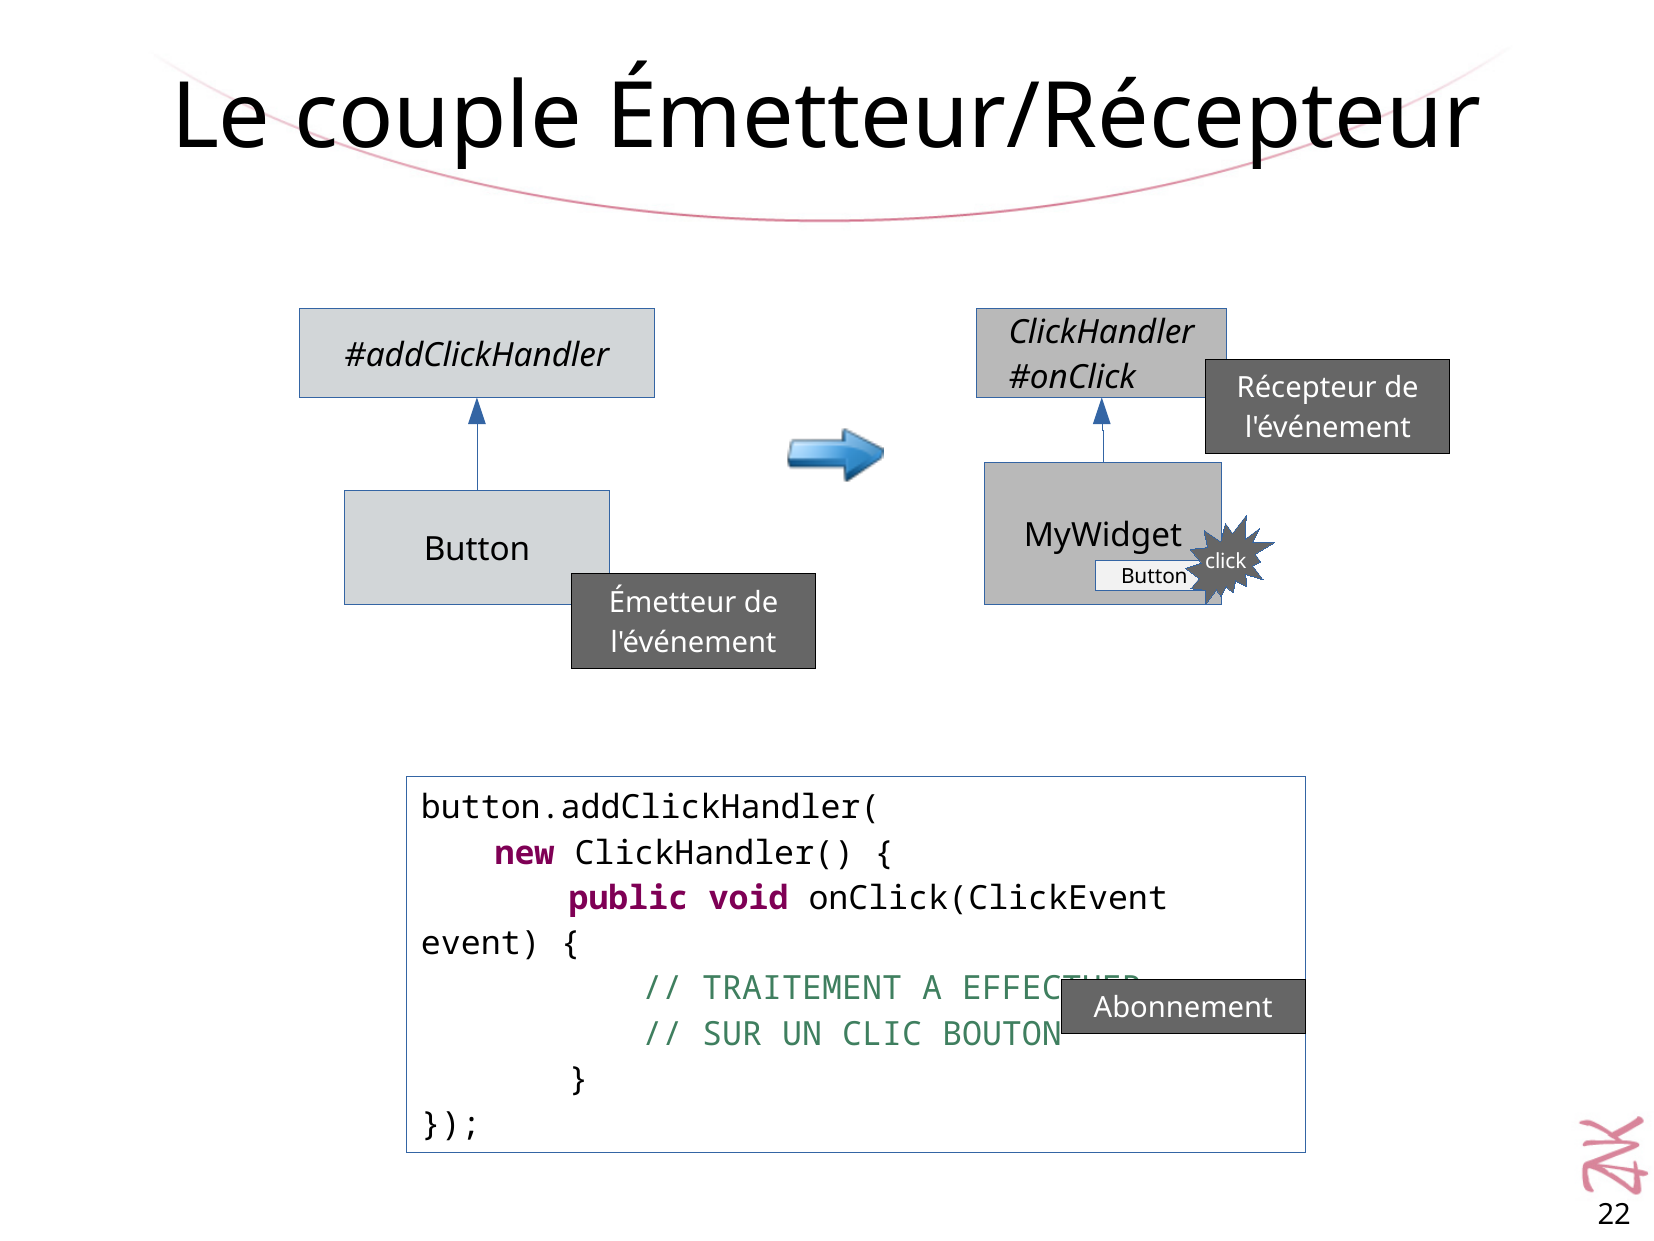

# Le couple Émetteur/Récepteur
#addClickHandler
ClickHandler
#onClick
Récepteur de l'événement
MyWidget
Button
click
Button
Émetteur de l'événement
button.addClickHandler(
	new ClickHandler() {
		public void onClick(ClickEvent event) {
			// TRAITEMENT A EFFECTUER
			// SUR UN CLIC BOUTON
		}
});
Abonnement
22